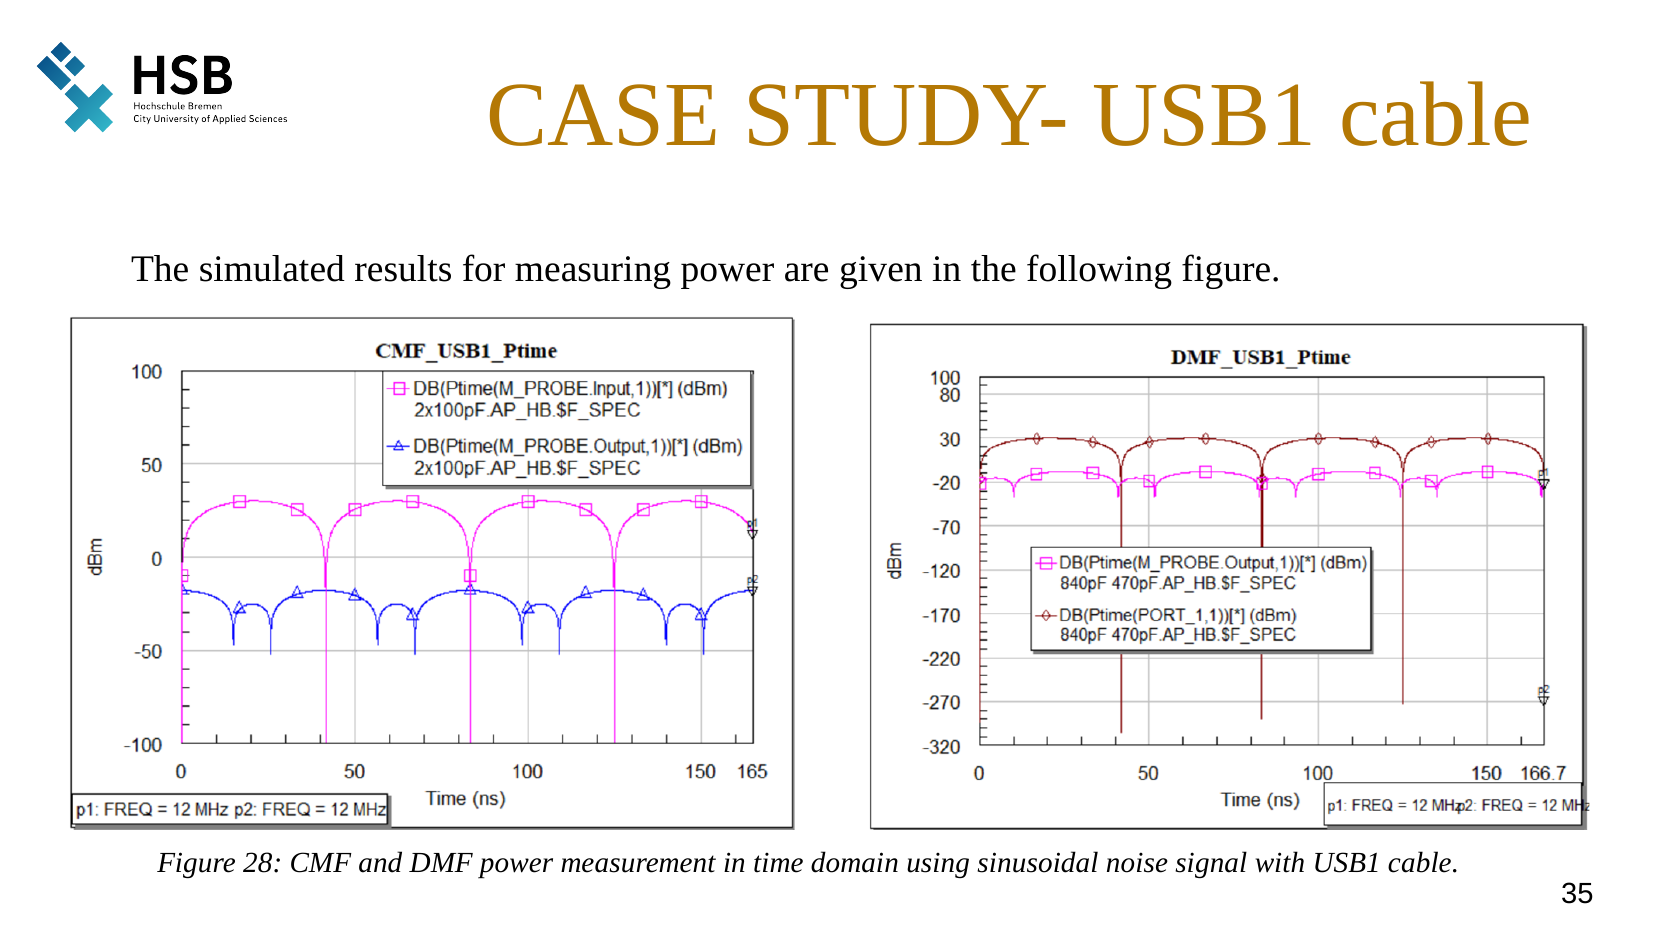

# CASE STUDY- USB1 cable
The simulated results for measuring power are given in the following figure.
Figure 28: CMF and DMF power measurement in time domain using sinusoidal noise signal with USB1 cable.